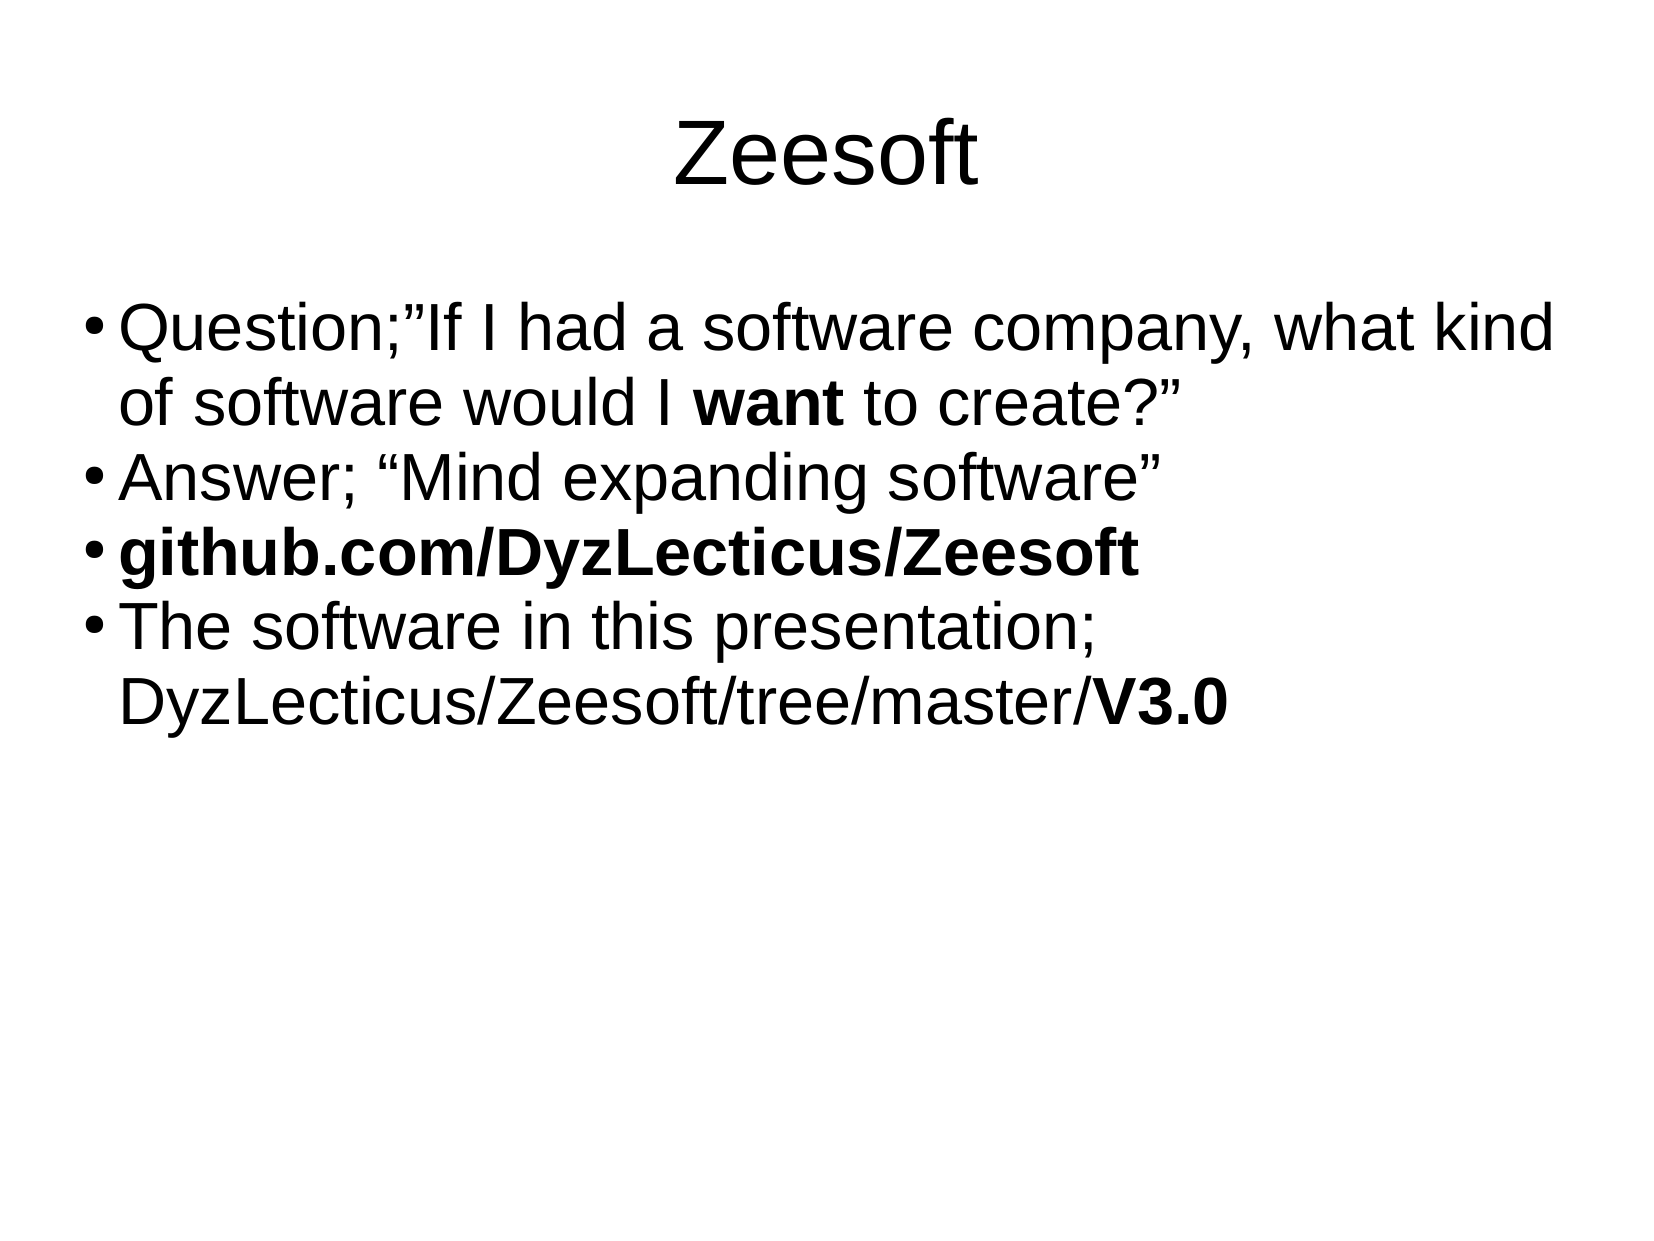

# Zeesoft
Question;”If I had a software company, what kind of 	software would I want to create?”
Answer; “Mind expanding software”
github.com/DyzLecticus/Zeesoft
The software in this presentation; DyzLecticus/Zeesoft/tree/master/V3.0